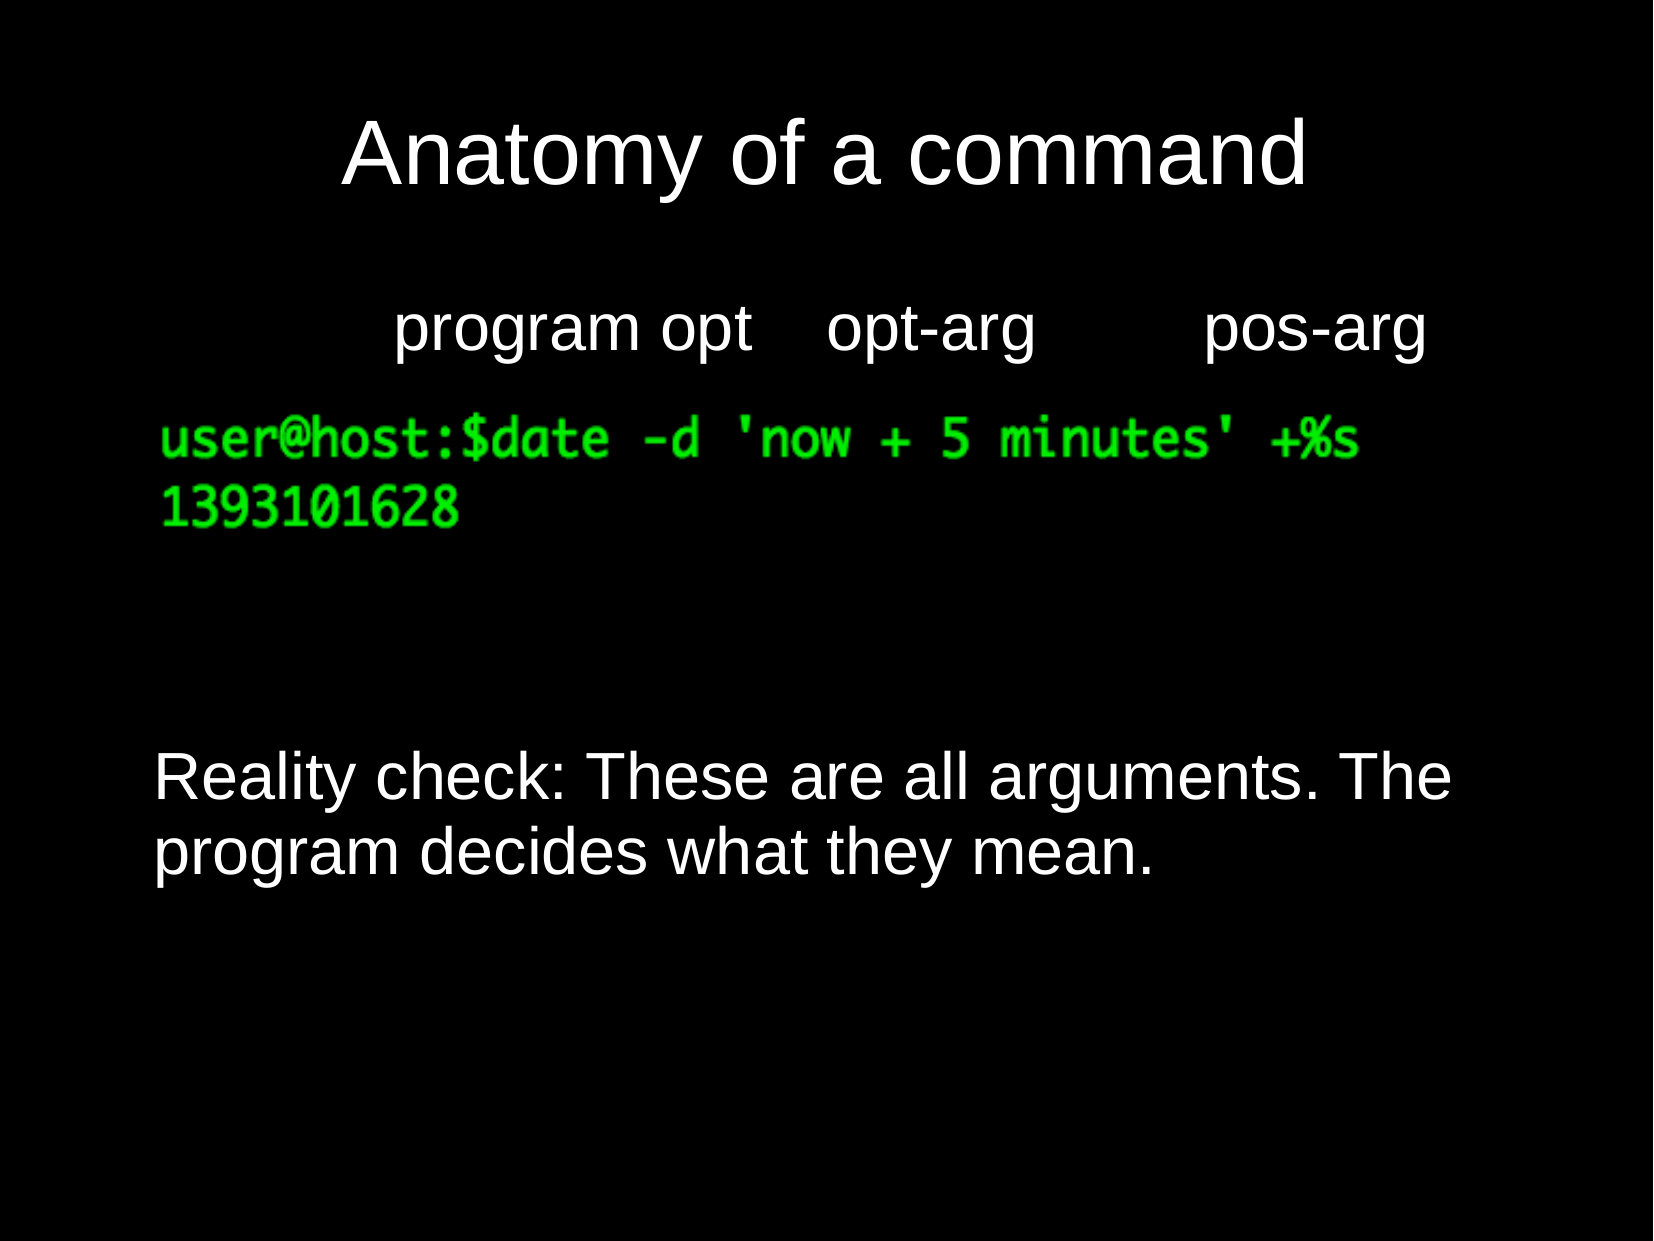

# Anatomy of a command
 program opt opt-arg pos-arg
Reality check: These are all arguments. The program decides what they mean.